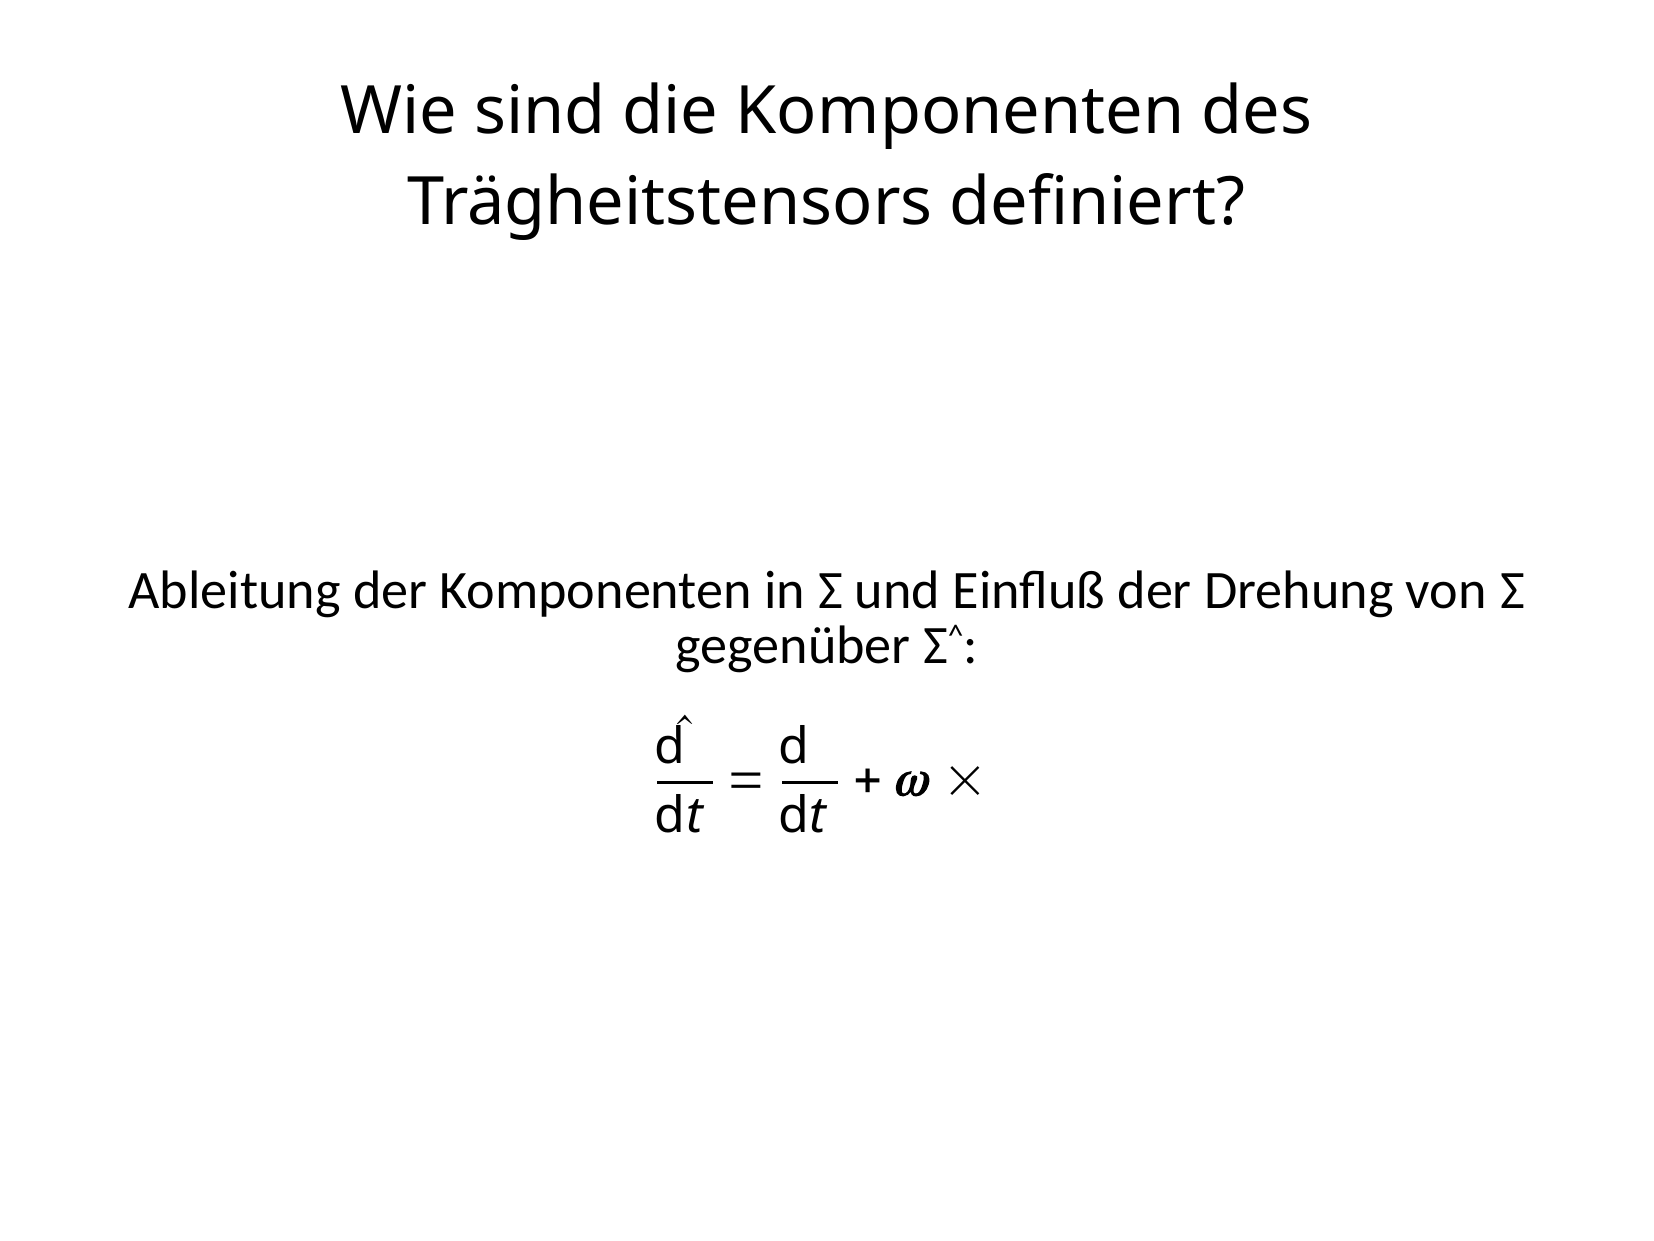

# Wie sind die Komponenten des Trägheitstensors definiert?
Ableitung der Komponenten in Σ und Einfluß der Drehung von Σ gegenüber Σ^: